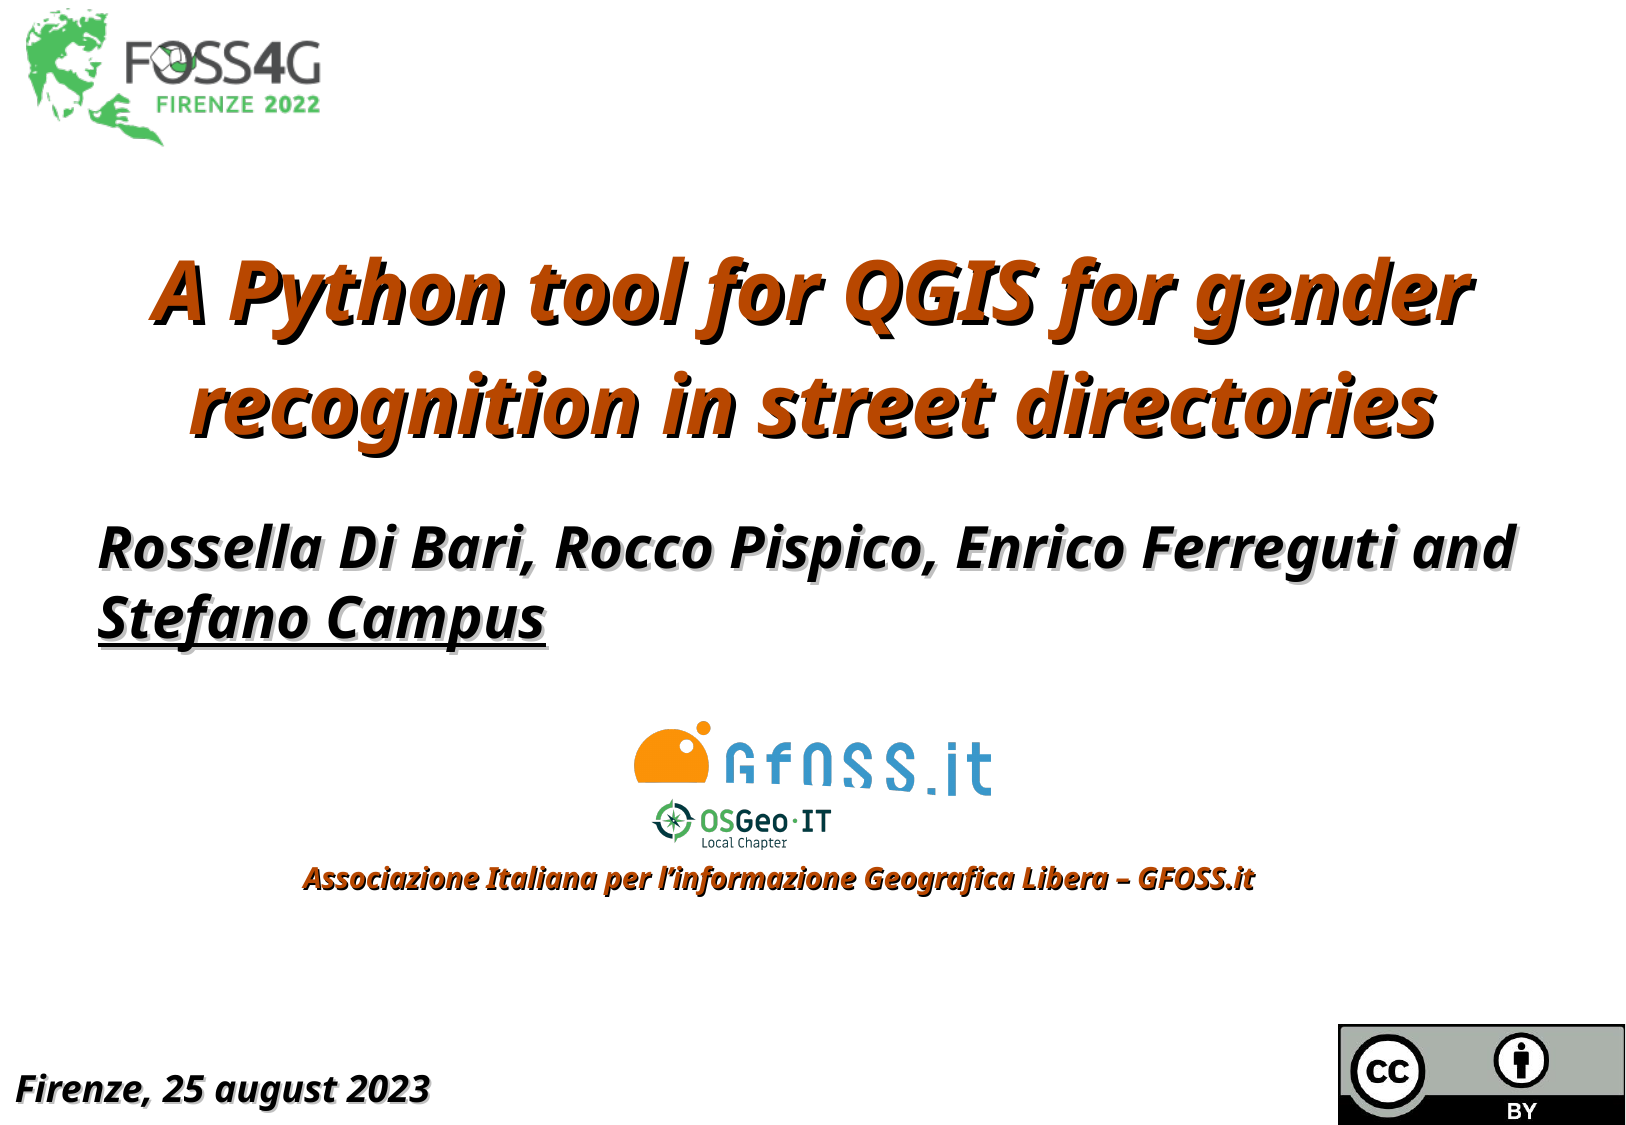

A Python tool for QGIS for gender recognition in street directories
Rossella Di Bari, Rocco Pispico, Enrico Ferreguti and Stefano Campus
Associazione Italiana per l’informazione Geografica Libera – GFOSS.it
Firenze, 25 august 2023